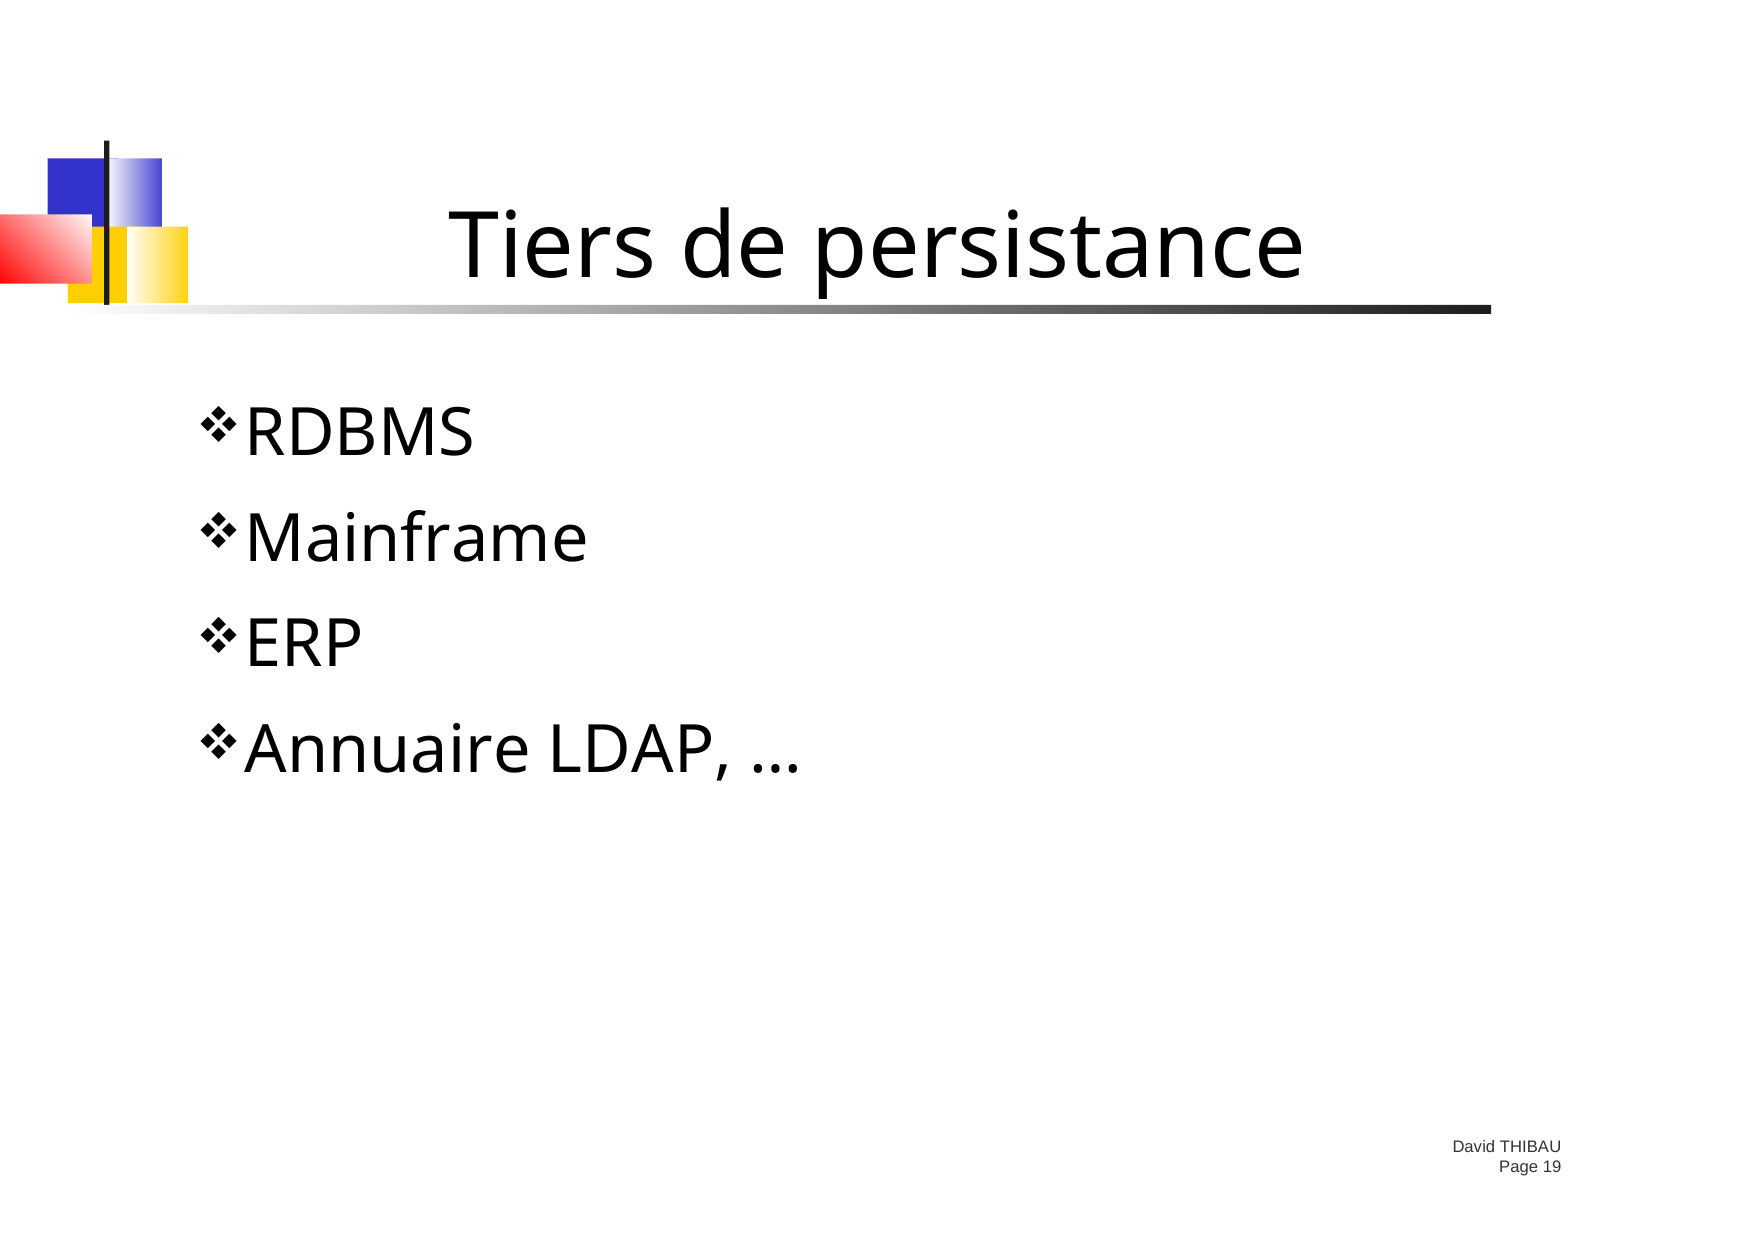

# Tiers de persistance
RDBMS
Mainframe
ERP
Annuaire LDAP, …